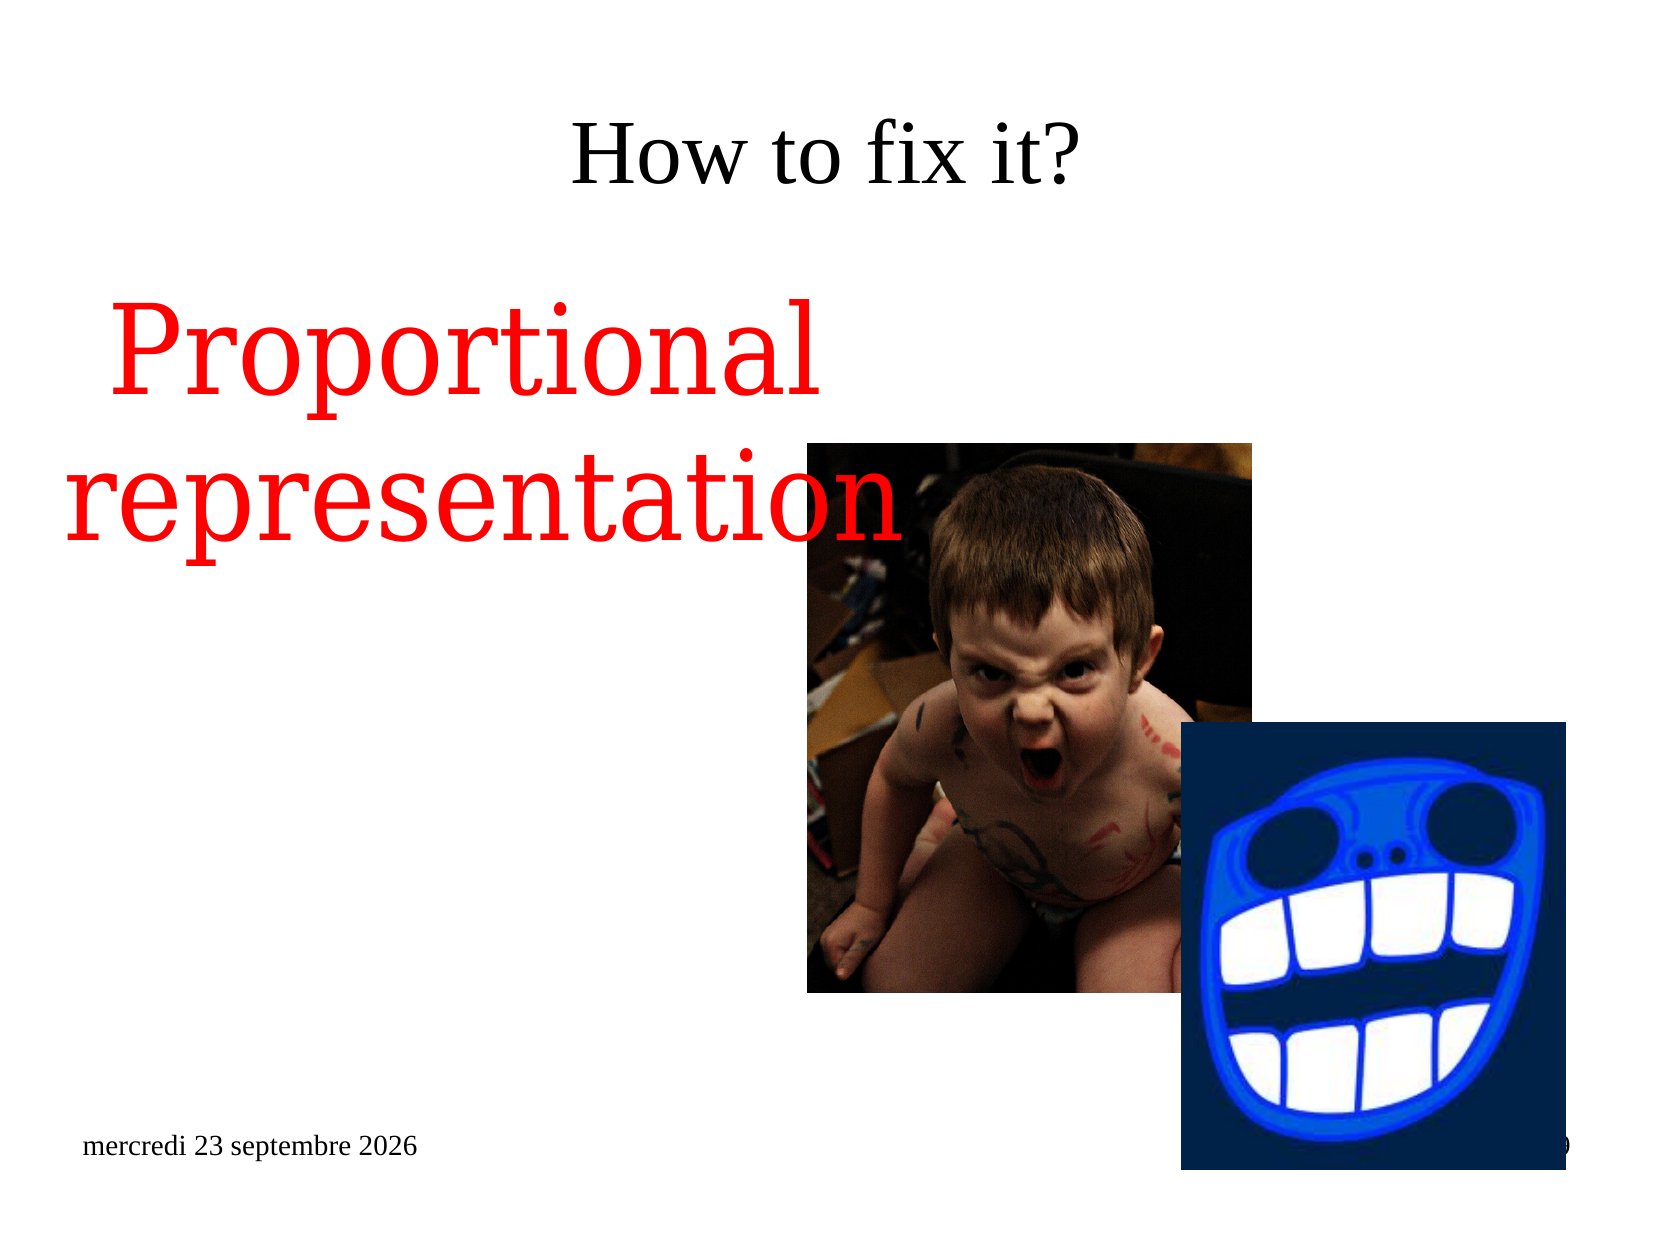

# How to fix it?
Proportional representation
9